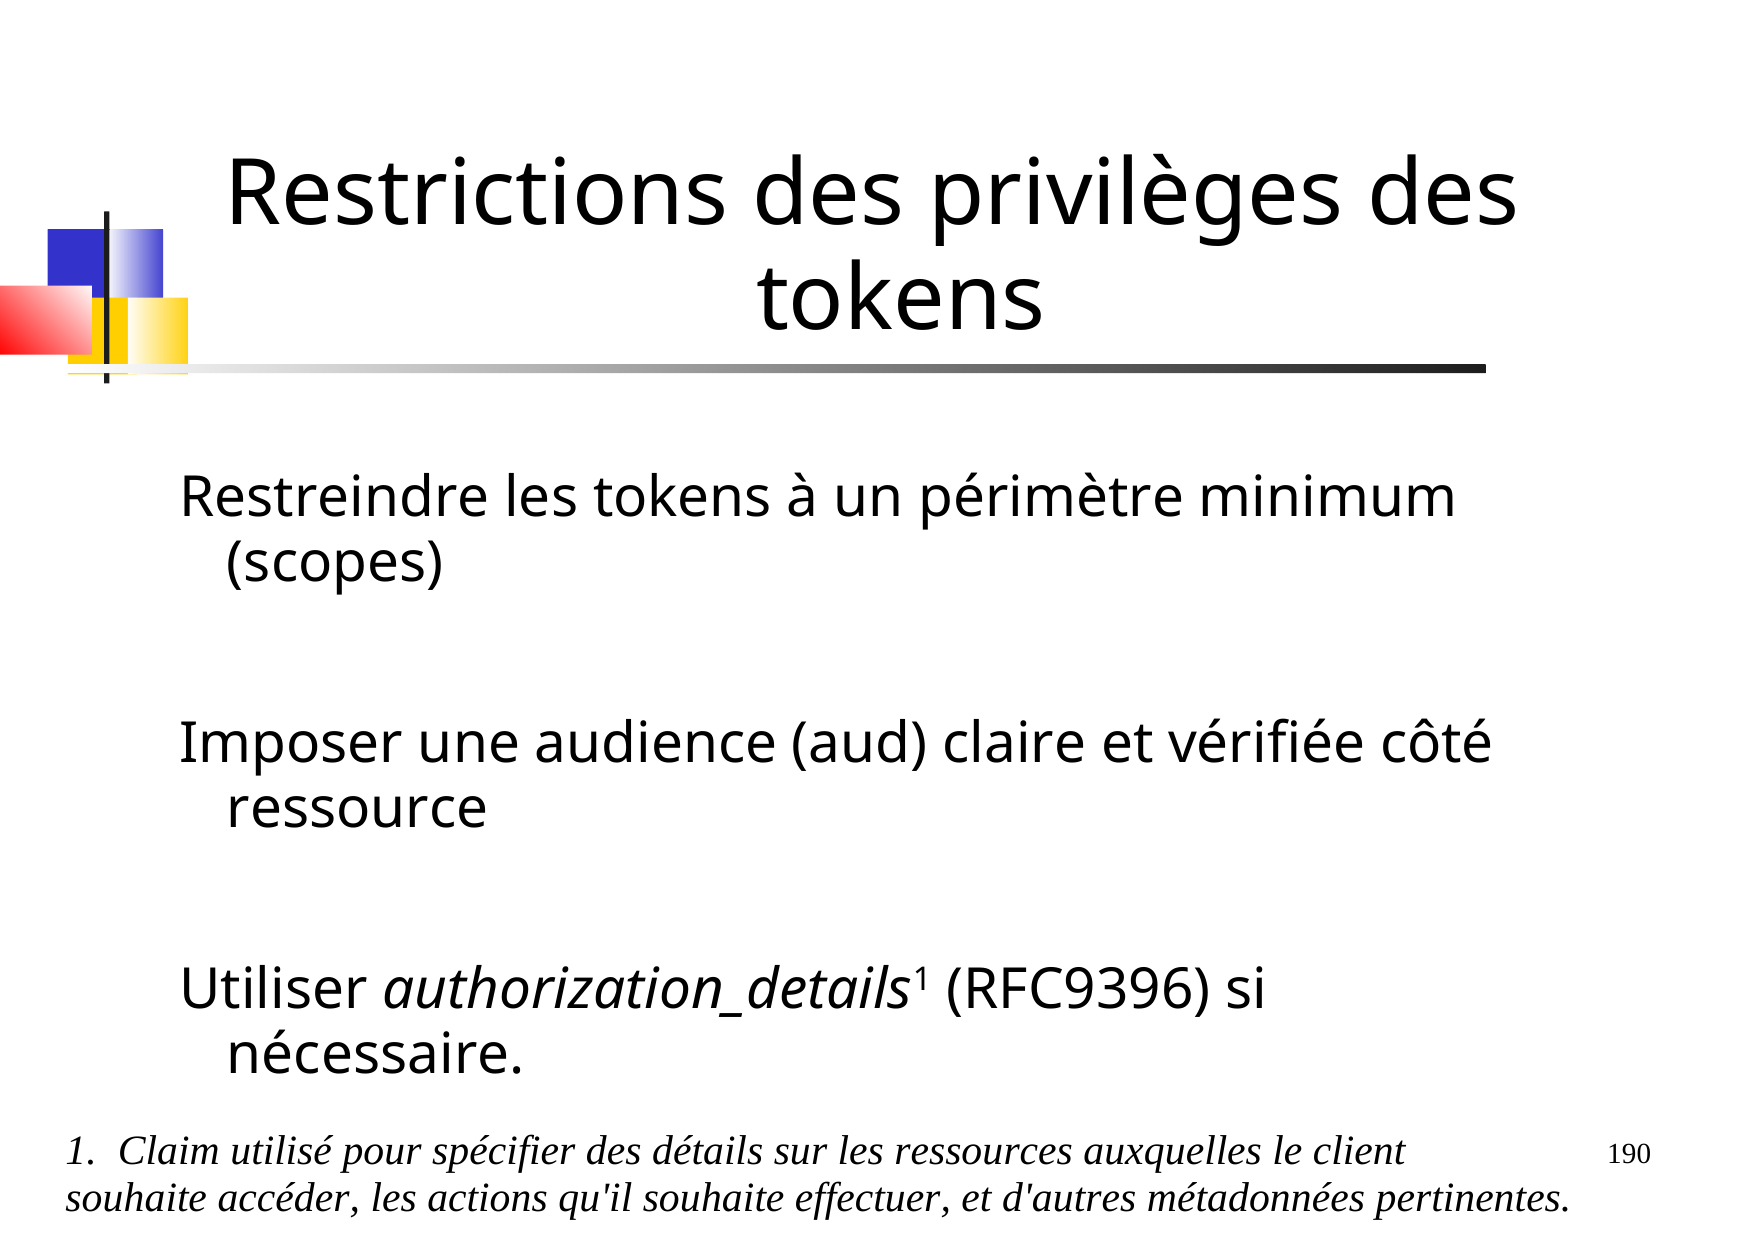

# Restrictions des privilèges des tokens
Restreindre les tokens à un périmètre minimum (scopes)
Imposer une audience (aud) claire et vérifiée côté ressource
Utiliser authorization_details1 (RFC9396) si nécessaire.
1. Claim utilisé pour spécifier des détails sur les ressources auxquelles le client
souhaite accéder, les actions qu'il souhaite effectuer, et d'autres métadonnées pertinentes.